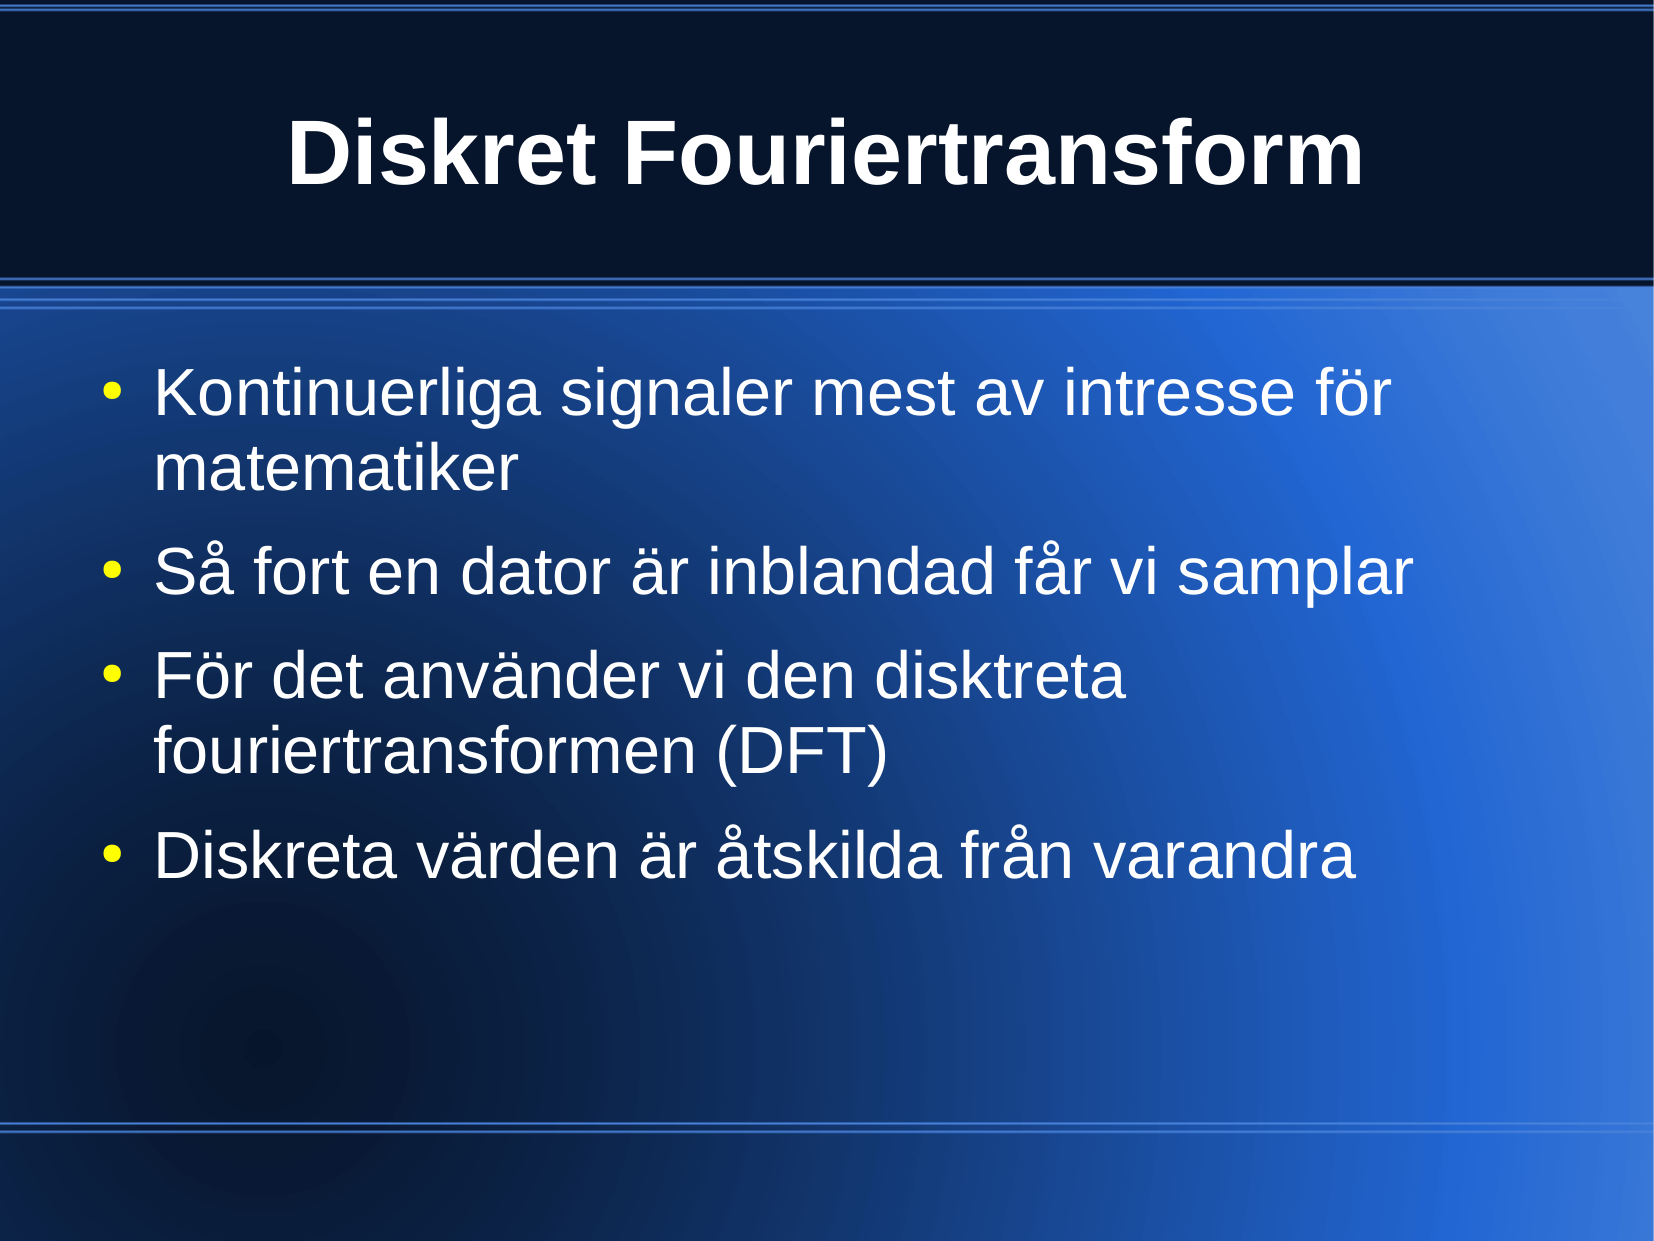

# Diskret Fouriertransform
Kontinuerliga signaler mest av intresse för matematiker
Så fort en dator är inblandad får vi samplar
För det använder vi den disktreta fouriertransformen (DFT)
Diskreta värden är åtskilda från varandra